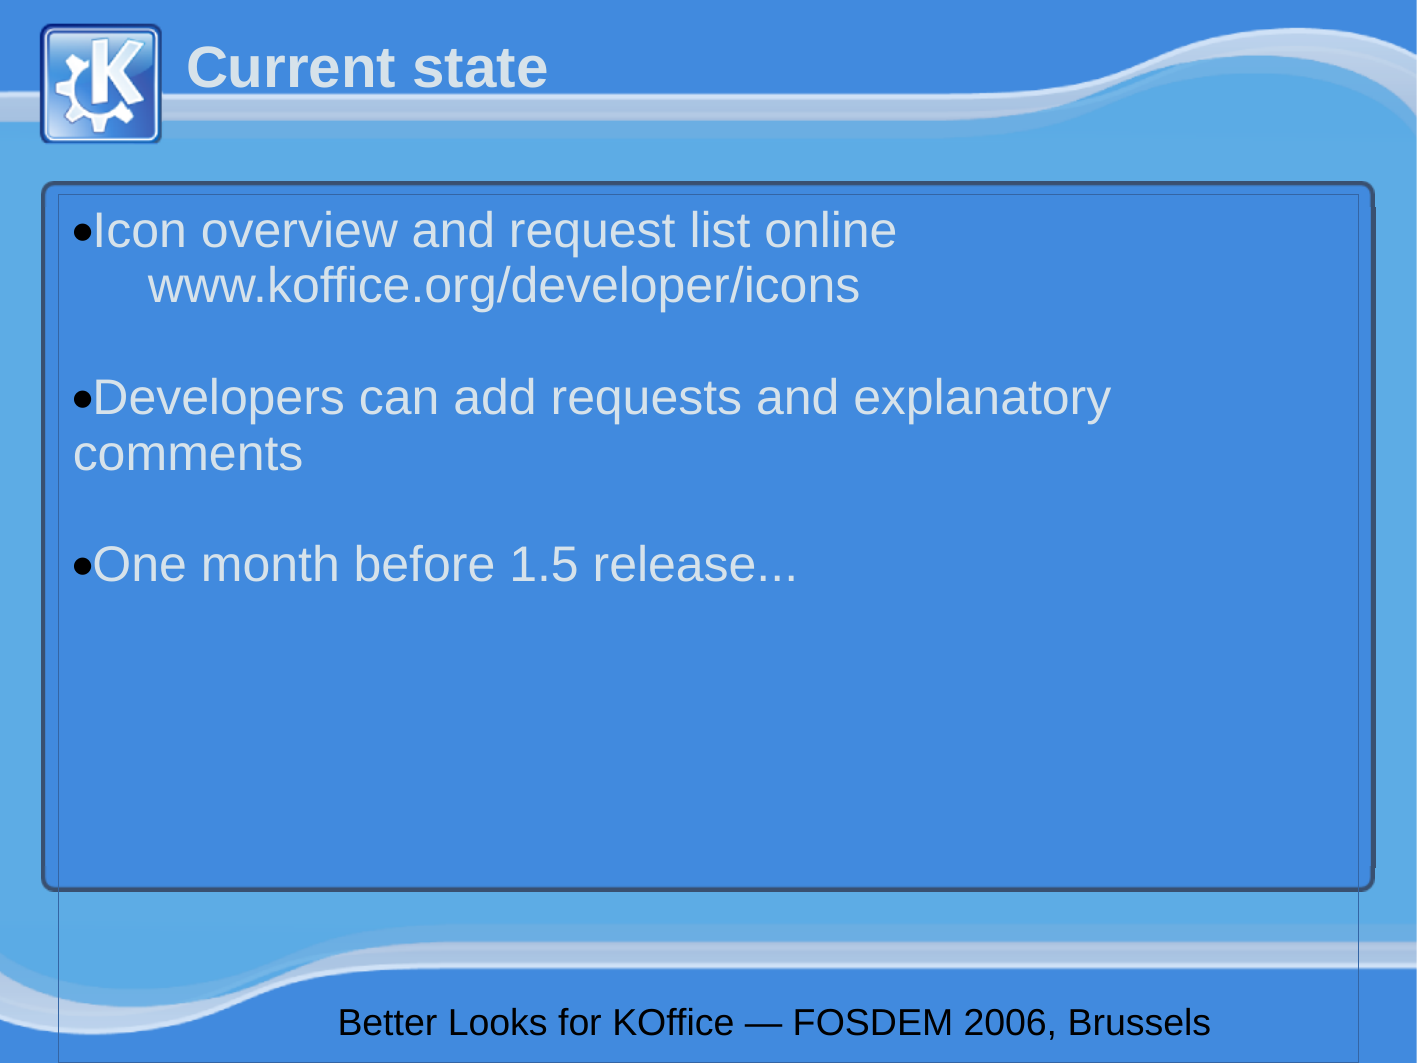

Current state
Icon overview and request list online
	www.koffice.org/developer/icons
Developers can add requests and explanatory comments
One month before 1.5 release...